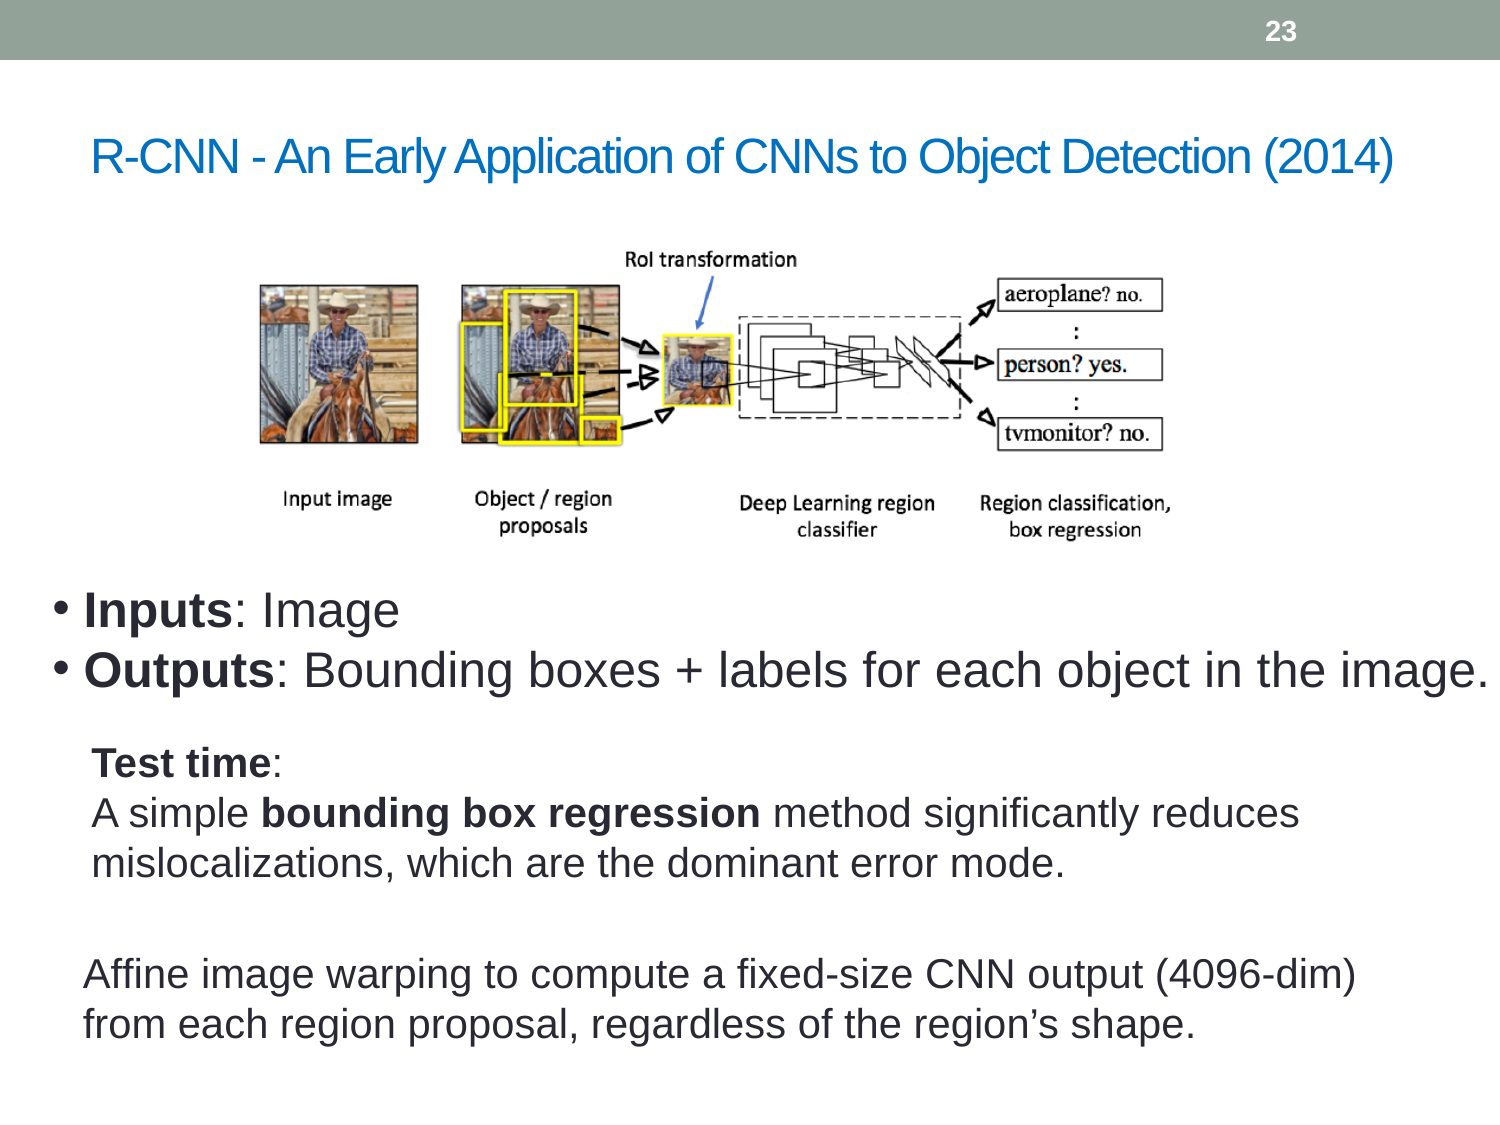

# R-CNN - An Early Application of CNNs to Object Detection (2014)
 Inputs: Image
 Outputs: Bounding boxes + labels for each object in the image.
Test time:
A simple bounding box regression method signiﬁcantly reduces mislocalizations, which are the dominant error mode.
Afﬁne image warping to compute a ﬁxed-size CNN output (4096-dim) from each region proposal, regardless of the region’s shape.